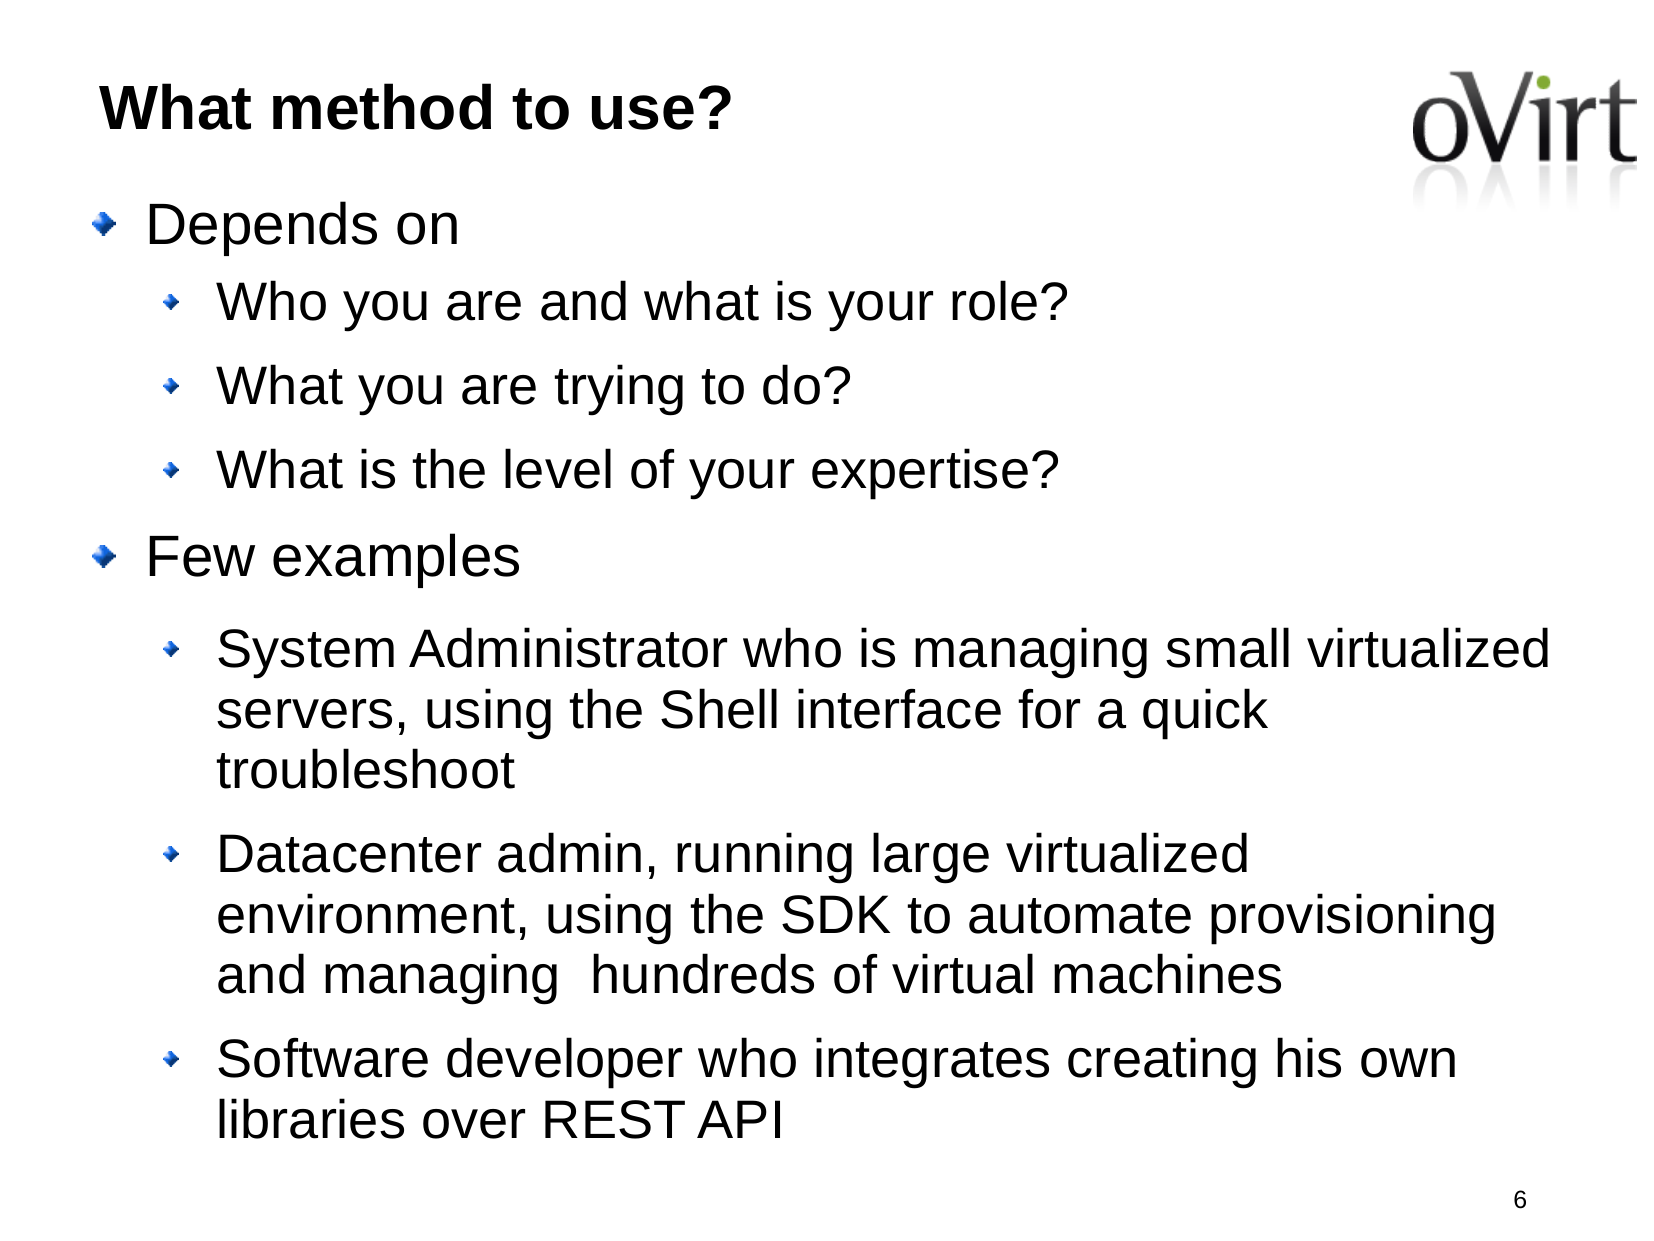

# What method to use?
Depends on
Who you are and what is your role?
What you are trying to do?
What is the level of your expertise?
Few examples
System Administrator who is managing small virtualized servers, using the Shell interface for a quick troubleshoot
Datacenter admin, running large virtualized environment, using the SDK to automate provisioning and managing hundreds of virtual machines
Software developer who integrates creating his own libraries over REST API